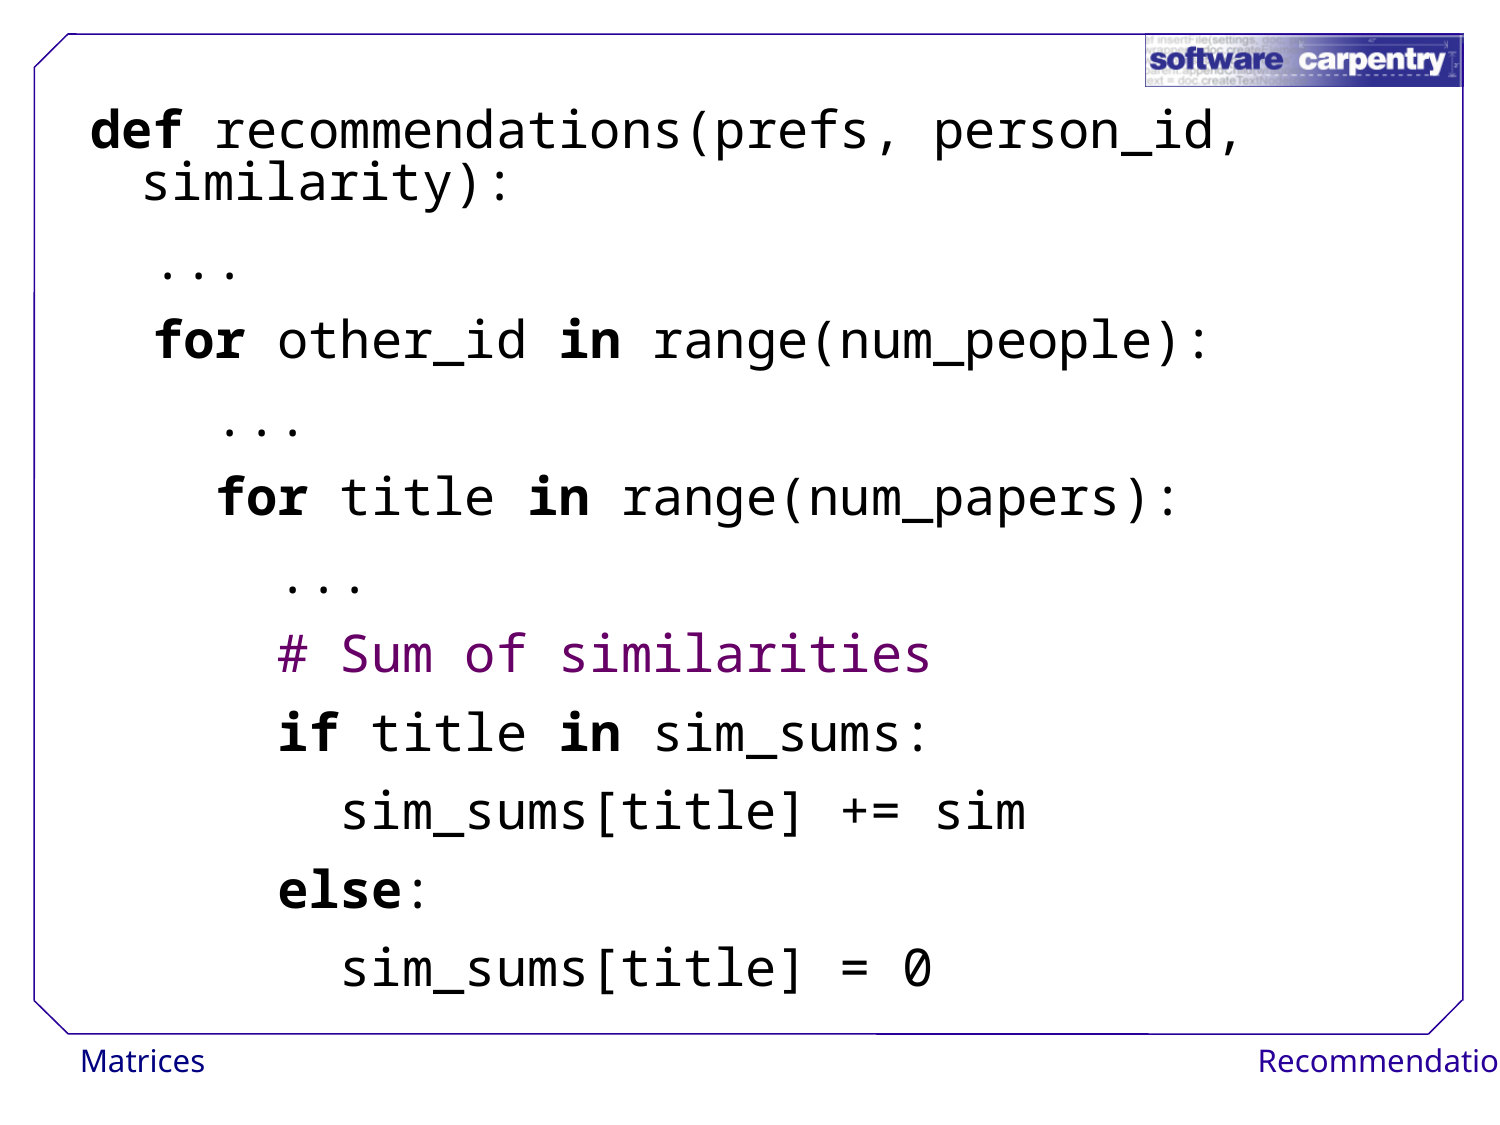

# def recommendations(prefs, person_id, similarity):
 ...
 for other_id in range(num_people):
 ...
 for title in range(num_papers):
 ...
 # Sum of similarities
 if title in sim_sums:
 sim_sums[title] += sim
 else:
 sim_sums[title] = 0